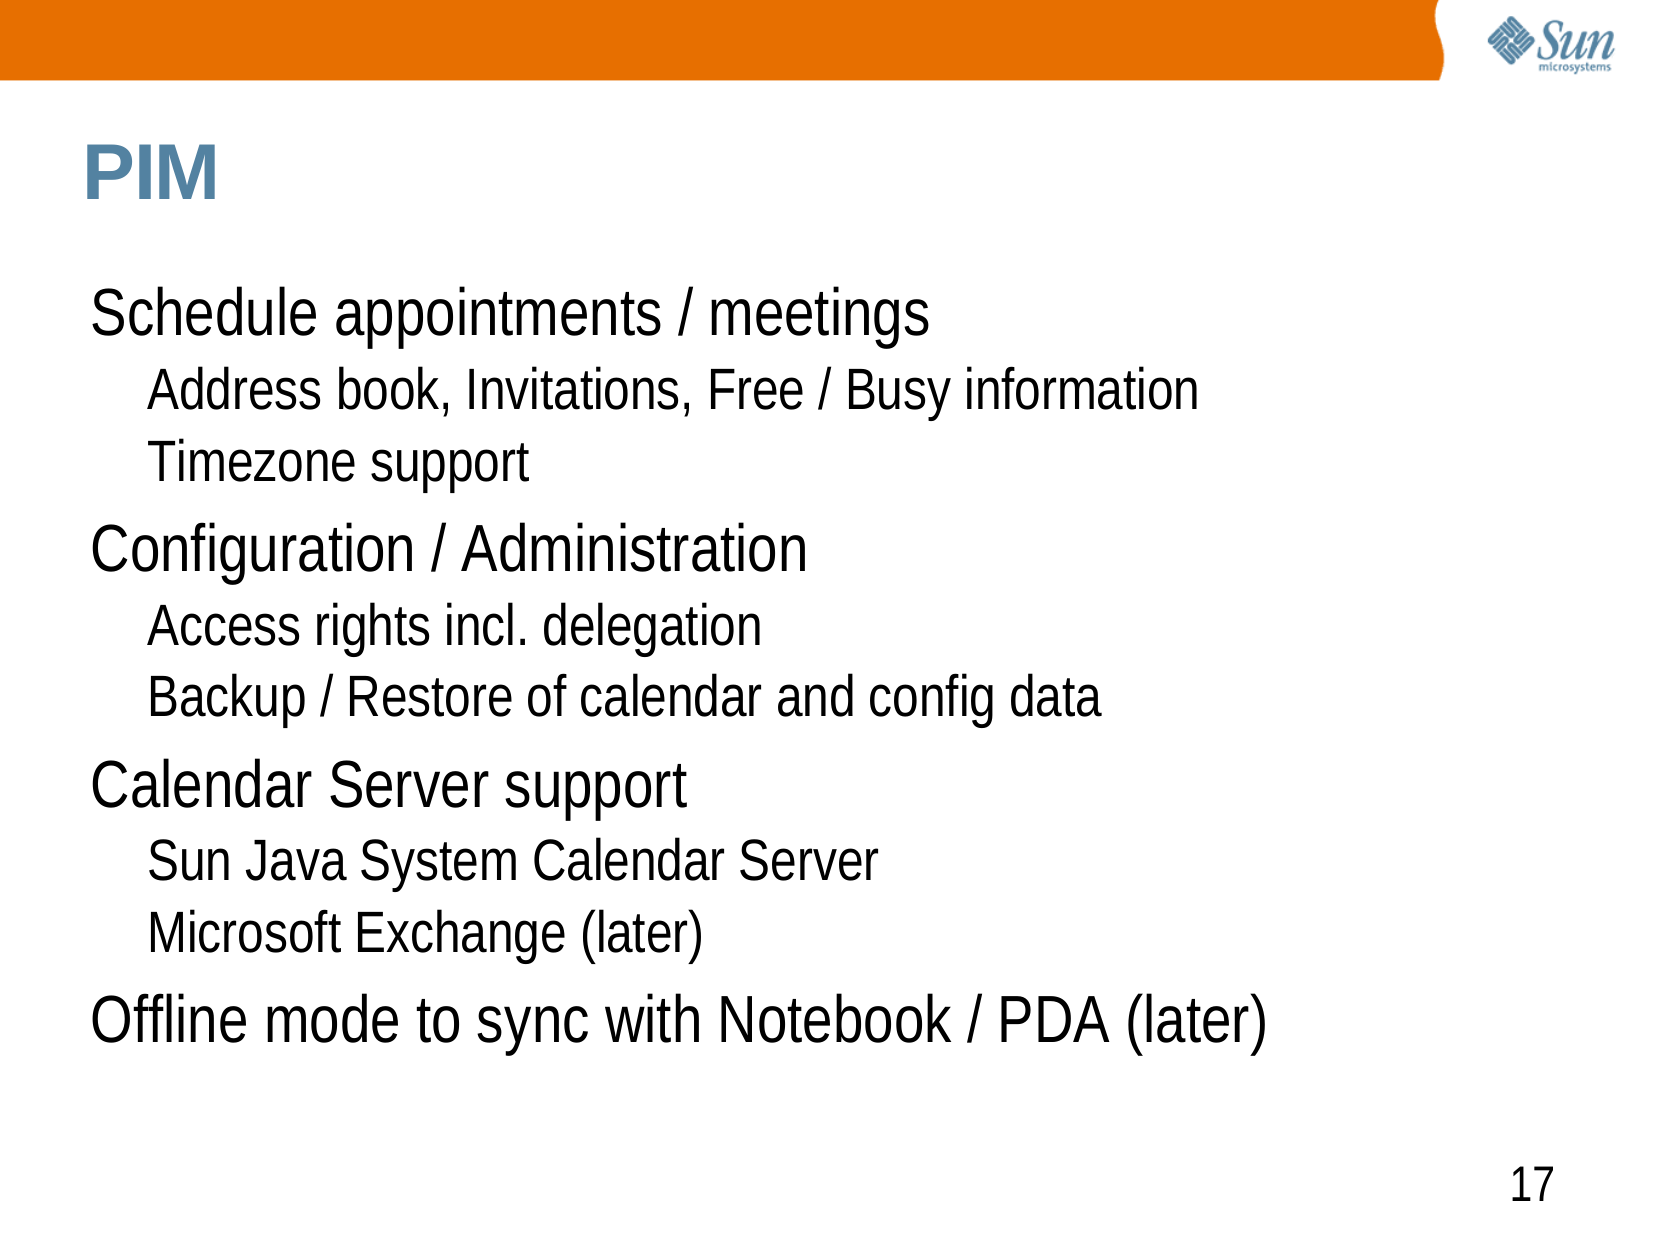

# PIM
Schedule appointments / meetings
Address book, Invitations, Free / Busy information
Timezone support
Configuration / Administration
Access rights incl. delegation
Backup / Restore of calendar and config data
Calendar Server support
Sun Java System Calendar Server
Microsoft Exchange (later)
Offline mode to sync with Notebook / PDA (later)